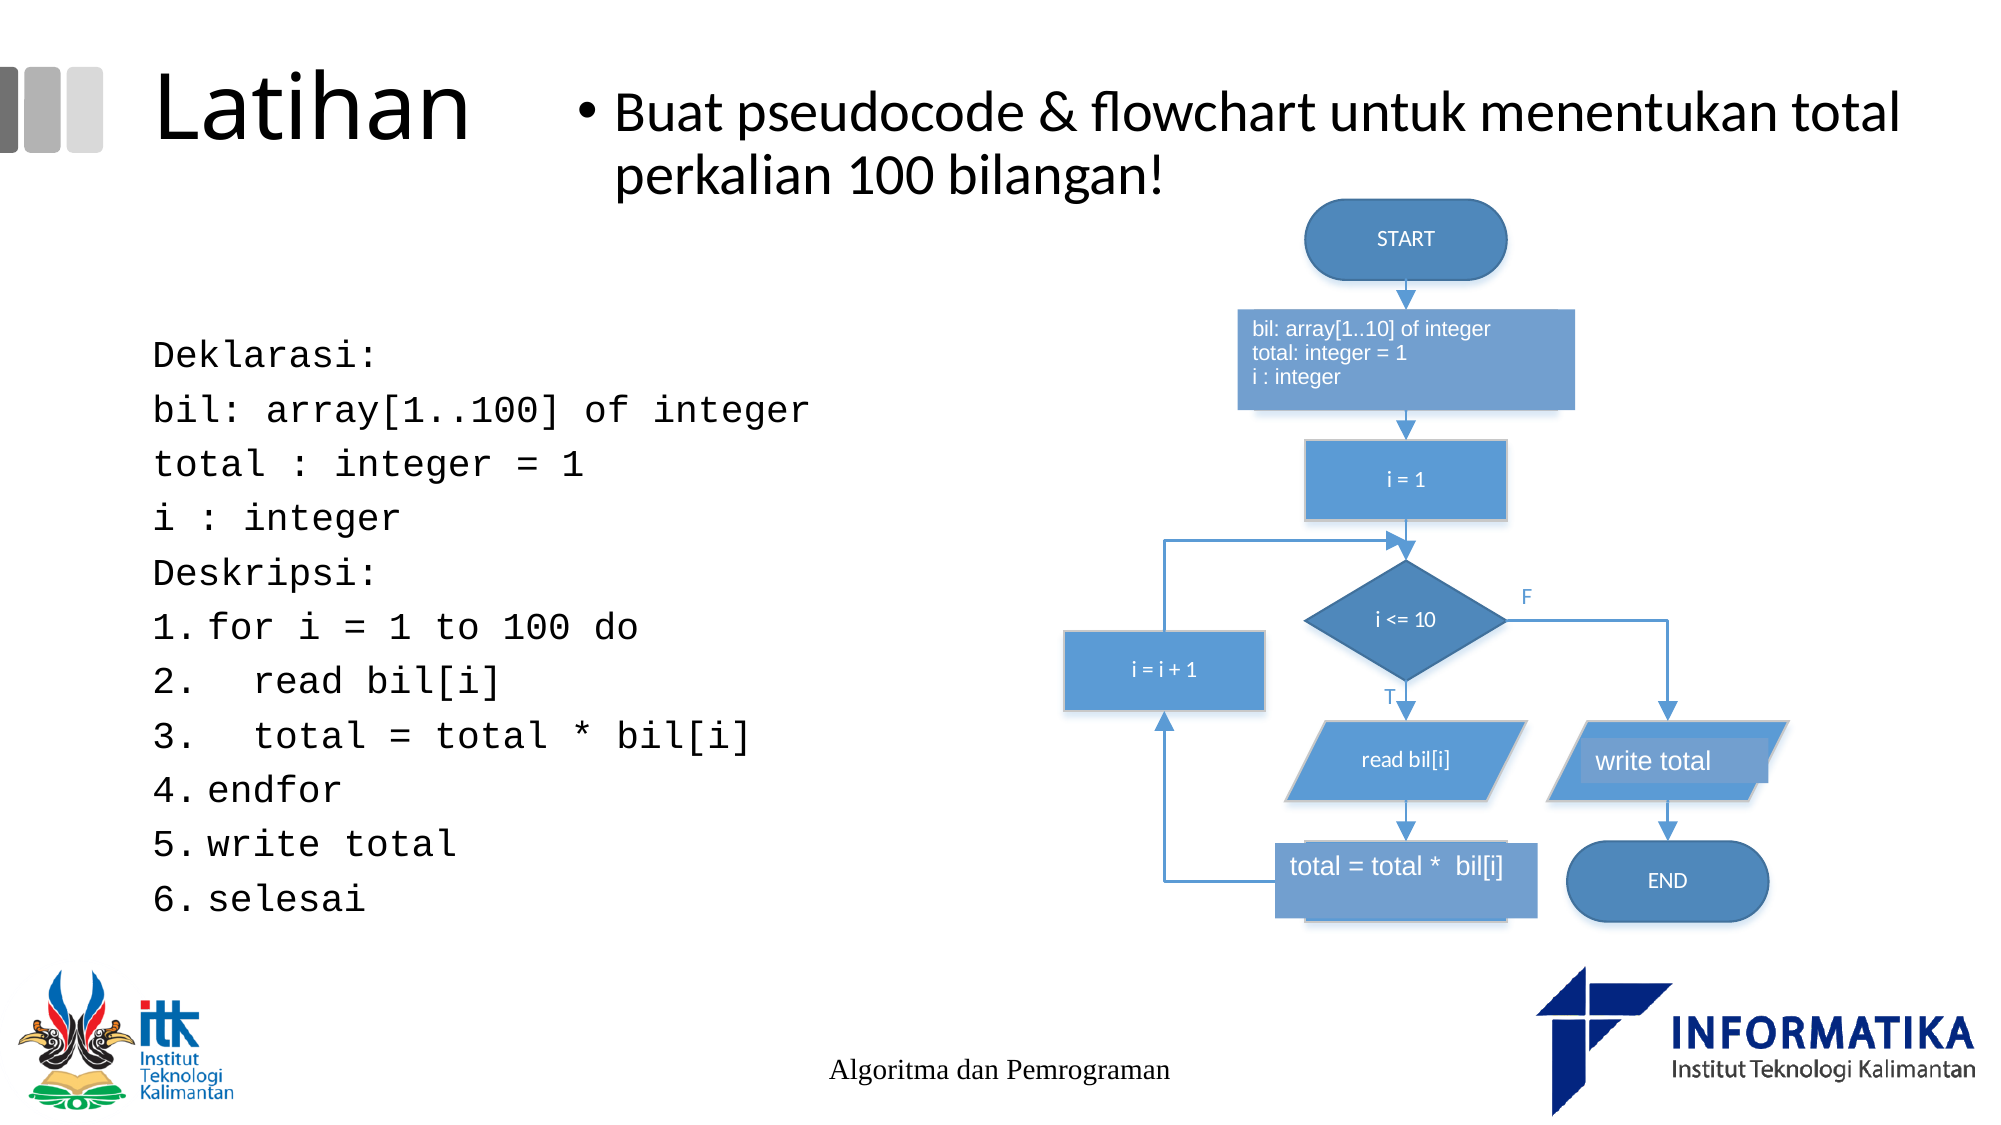

# Latihan
Buat pseudocode & flowchart untuk menentukan total perkalian 100 bilangan!
bil: array[1..10] of integer
total: integer = 1
i : integer
Deklarasi:
bil: array[1..100] of integer
total : integer = 1
i : integer
Deskripsi:
for i = 1 to 100 do
 read bil[i]
 total = total * bil[i]
endfor
write total
selesai
write total
total = total * bil[i]
Algoritma dan Pemrograman